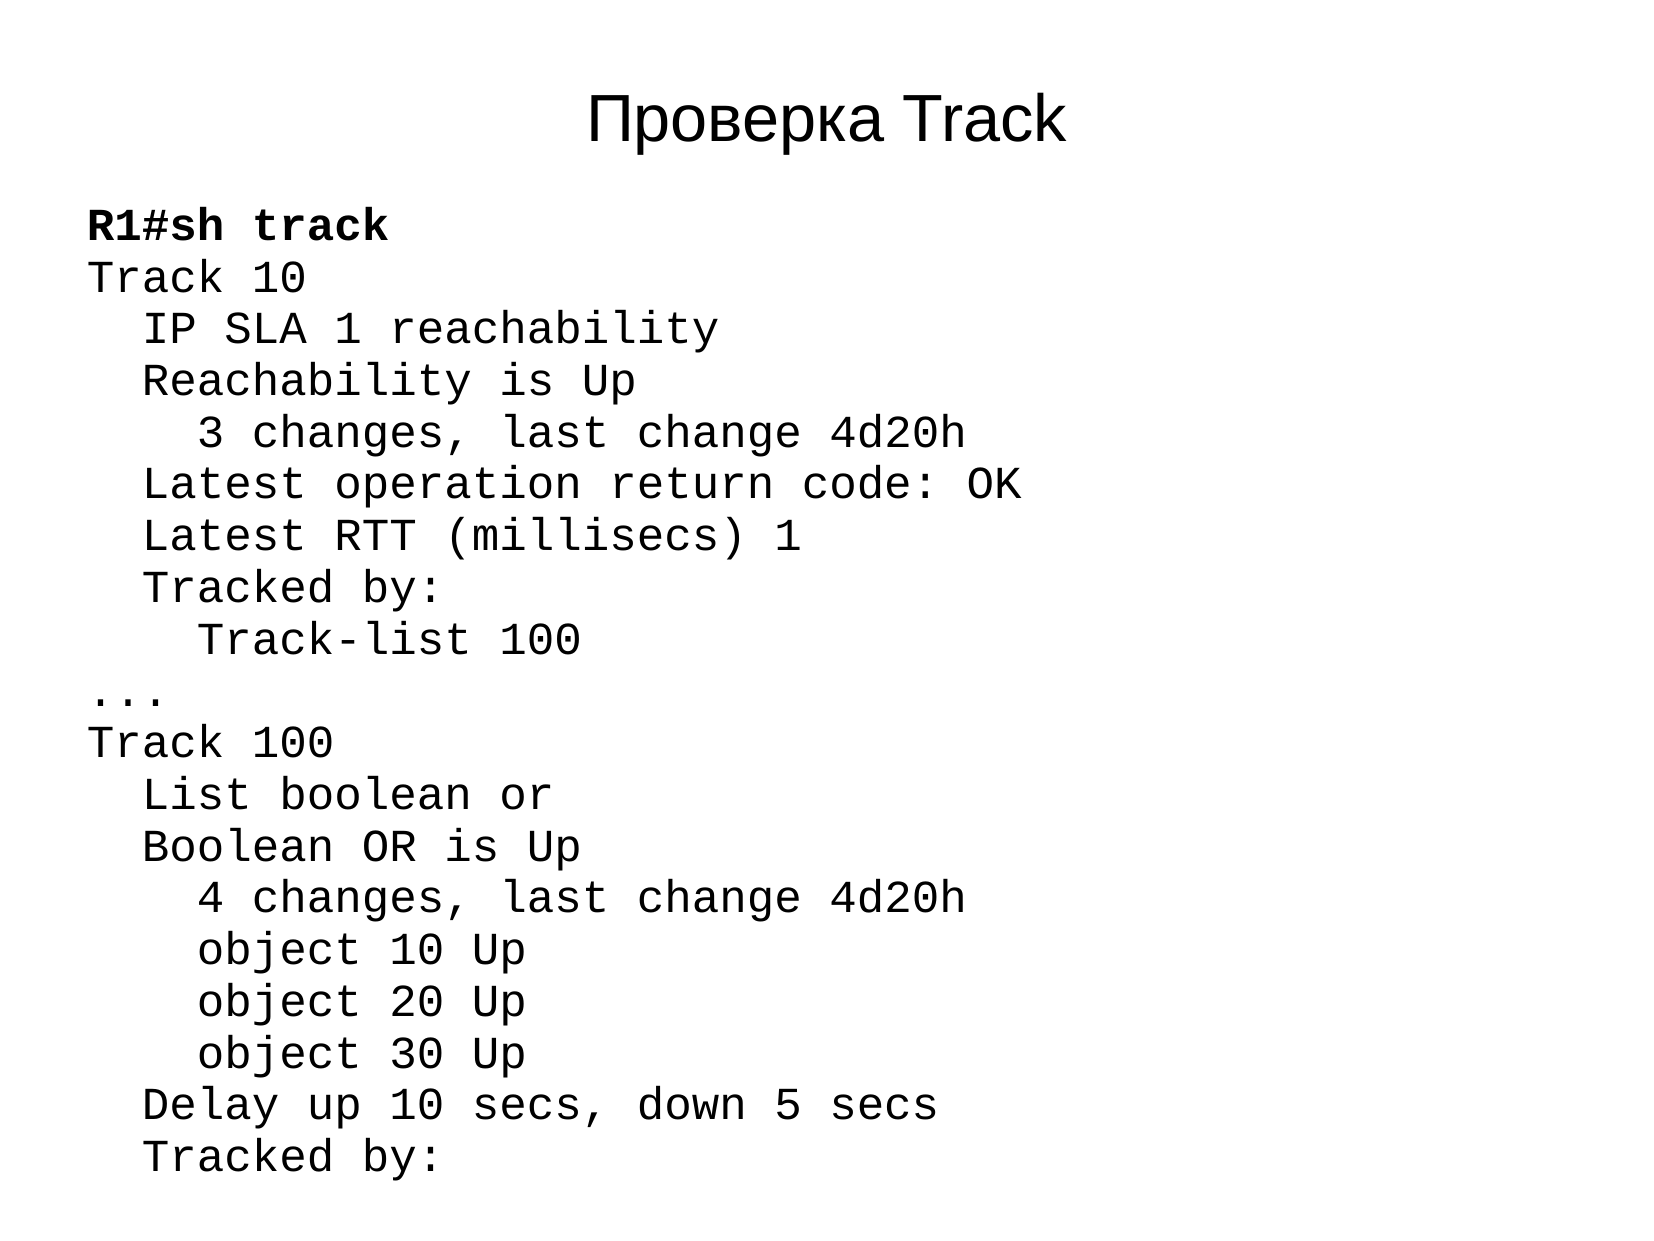

# Проверка Track
R1#sh track
Track 10
 IP SLA 1 reachability
 Reachability is Up
 3 changes, last change 4d20h
 Latest operation return code: OK
 Latest RTT (millisecs) 1
 Tracked by:
 Track-list 100
...
Track 100
 List boolean or
 Boolean OR is Up
 4 changes, last change 4d20h
 object 10 Up
 object 20 Up
 object 30 Up
 Delay up 10 secs, down 5 secs
 Tracked by: